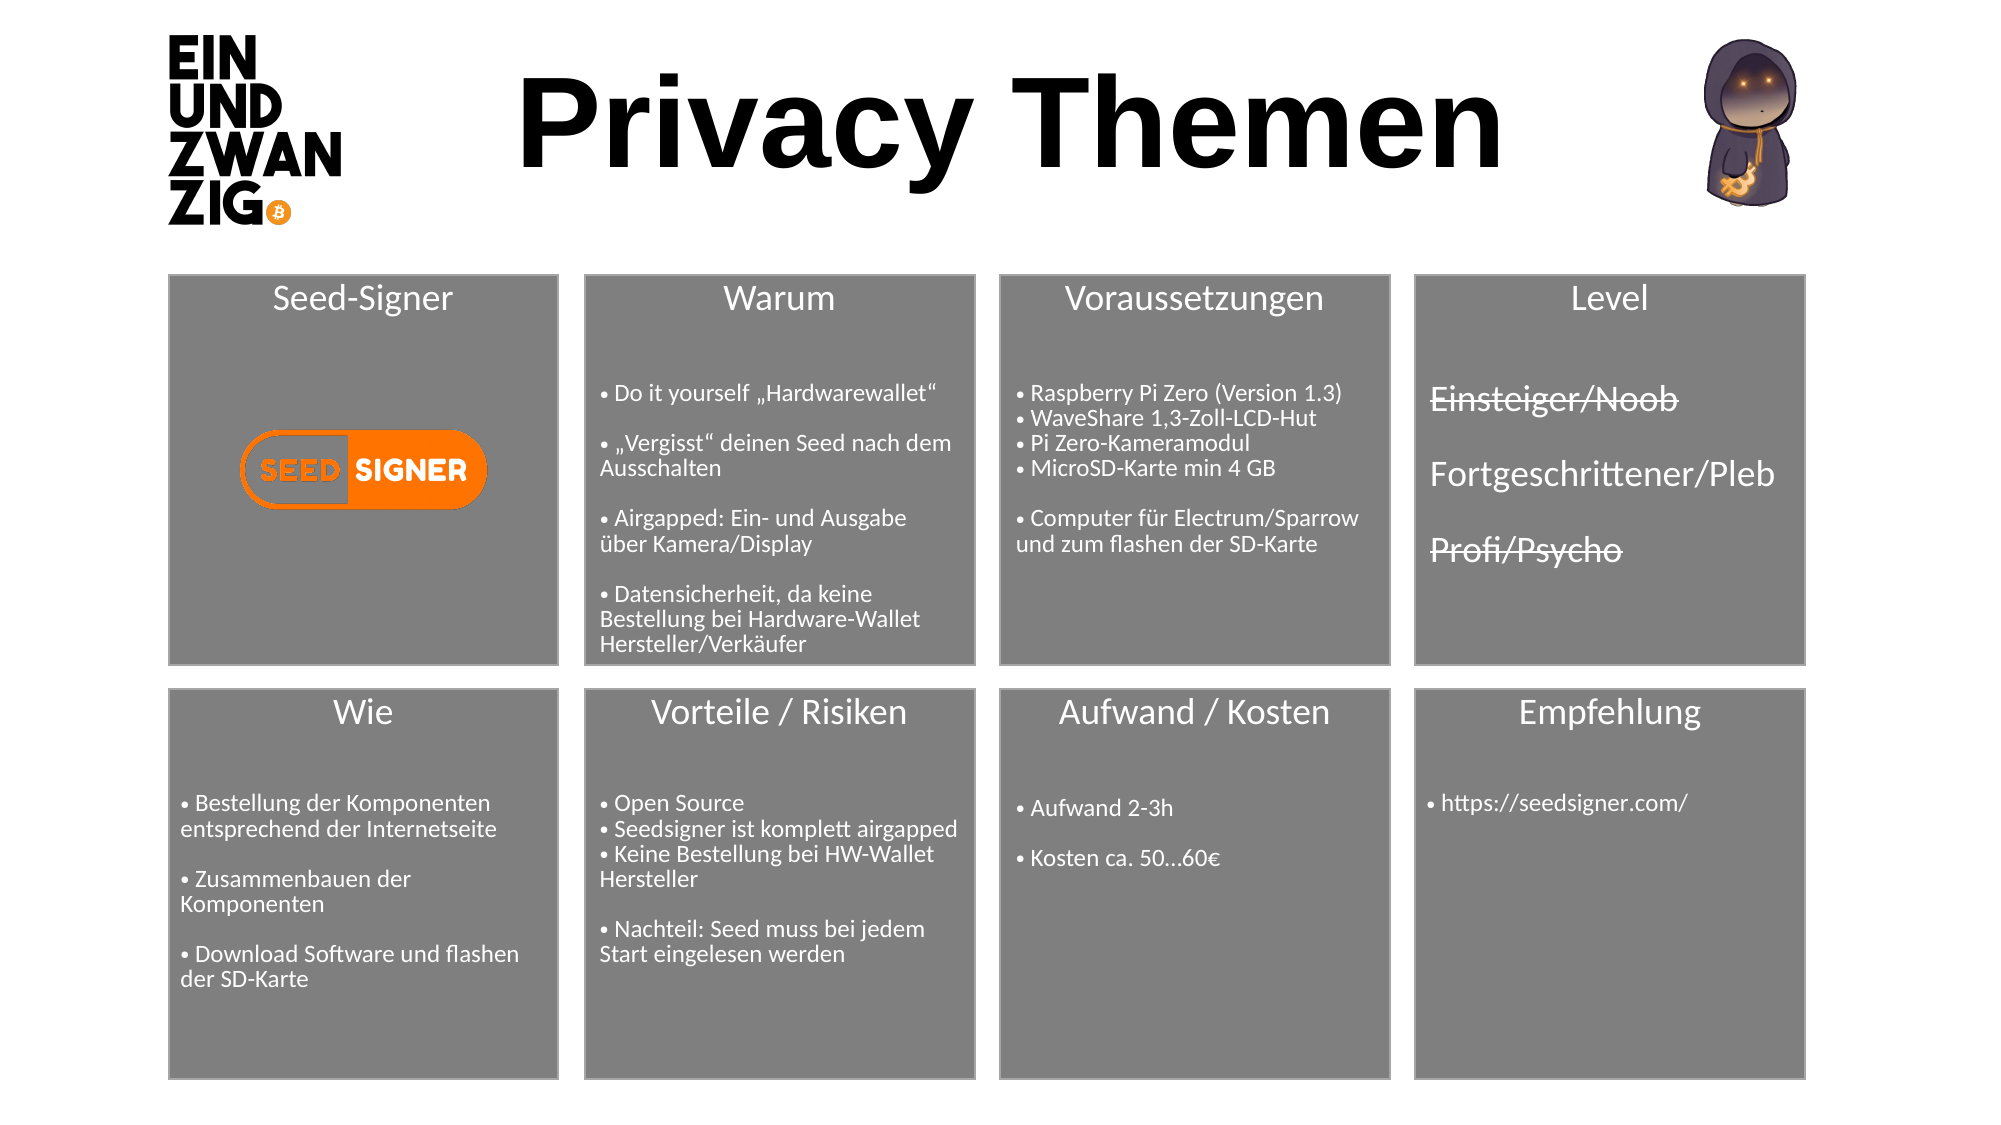

Seed-Signer
 Do it yourself „Hardwarewallet“
 „Vergisst“ deinen Seed nach dem Ausschalten
 Airgapped: Ein- und Ausgabe über Kamera/Display
 Datensicherheit, da keine Bestellung bei Hardware-Wallet Hersteller/Verkäufer
 Raspberry Pi Zero (Version 1.3)
 WaveShare 1,3-Zoll-LCD-Hut
 Pi Zero-Kameramodul
 MicroSD-Karte min 4 GB
 Computer für Electrum/Sparrow und zum flashen der SD-Karte
Einsteiger/Noob
Fortgeschrittener/Pleb
Profi/Psycho
 Bestellung der Komponenten entsprechend der Internetseite
 Zusammenbauen der Komponenten
 Download Software und flashen der SD-Karte
 Open Source
 Seedsigner ist komplett airgapped
 Keine Bestellung bei HW-Wallet Hersteller
 Nachteil: Seed muss bei jedem Start eingelesen werden
 https://seedsigner.com/
 Aufwand 2-3h
 Kosten ca. 50…60€